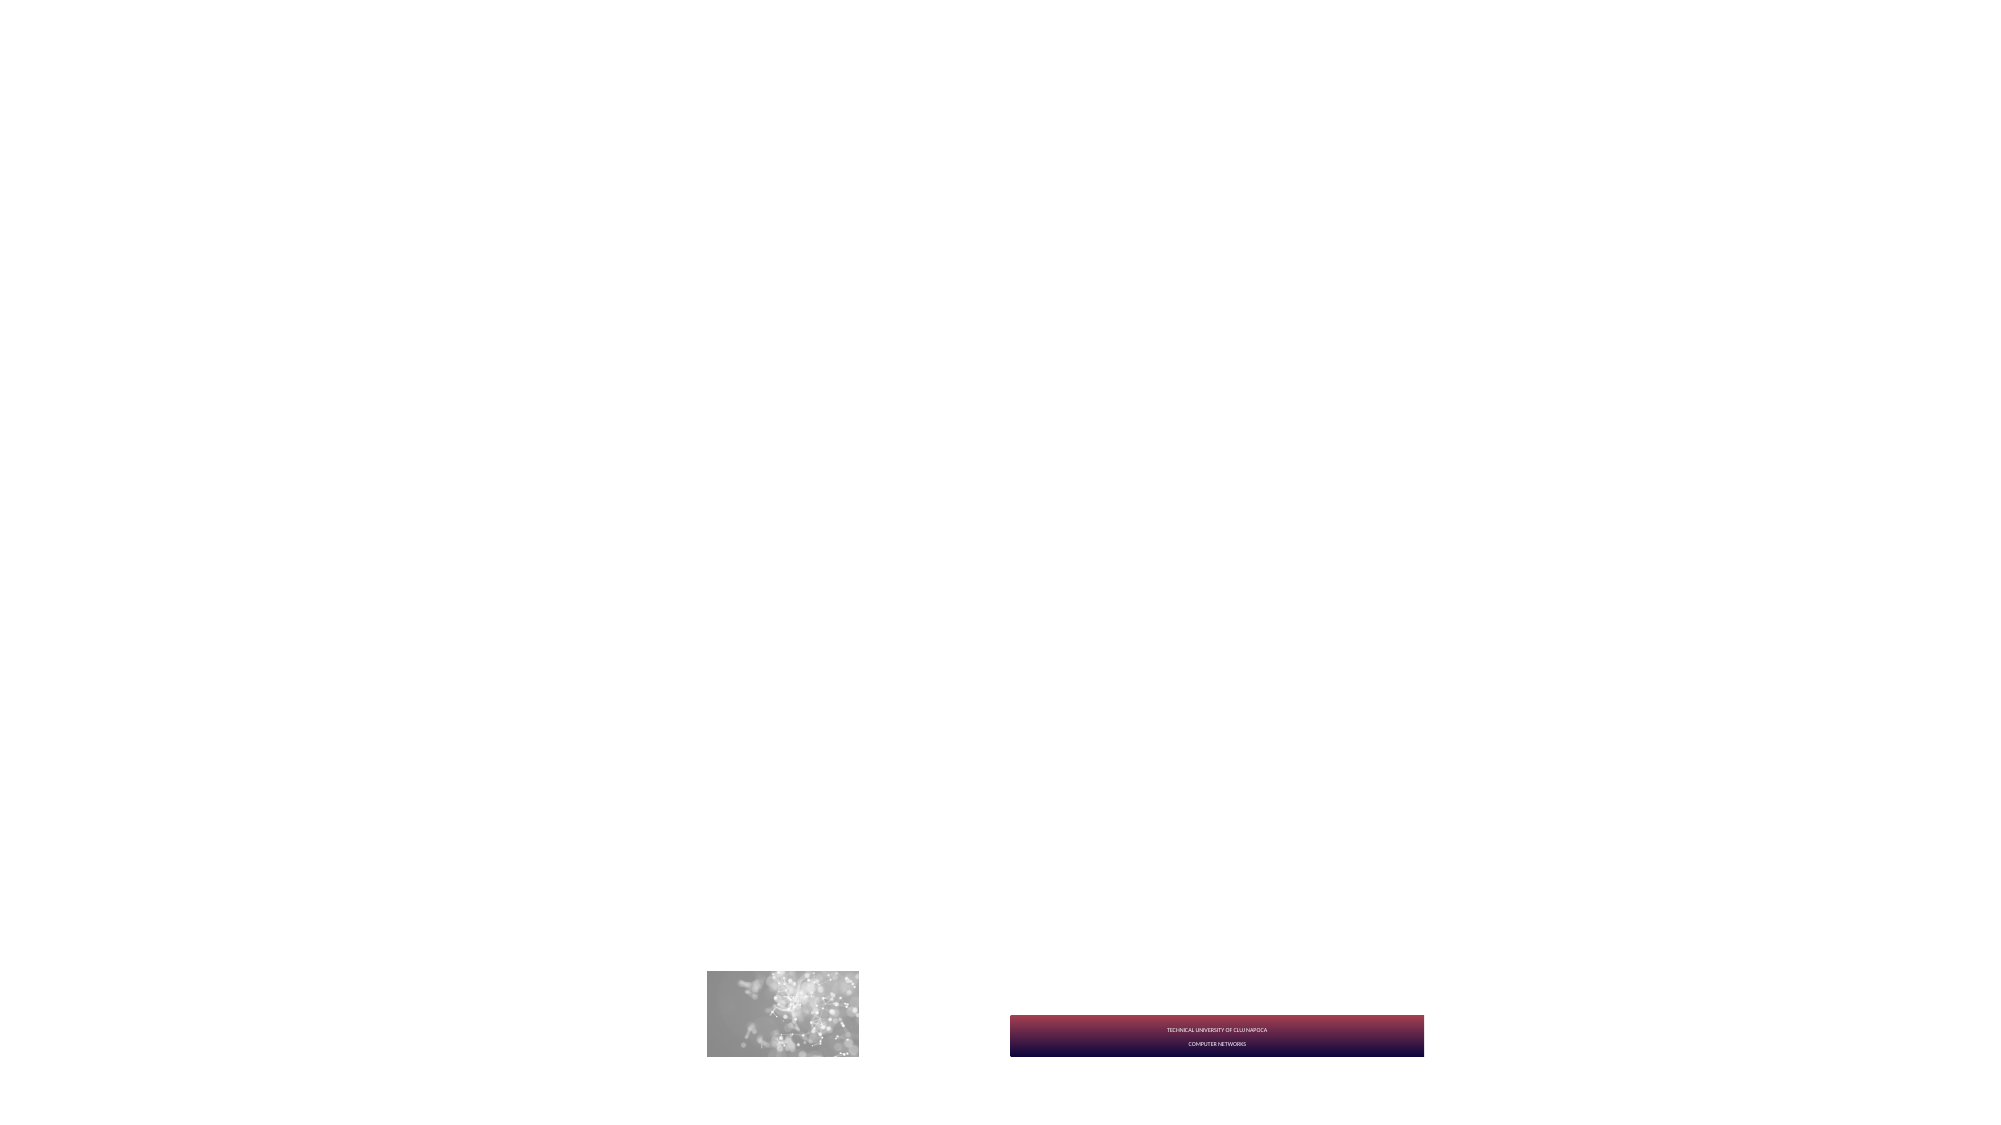

# Smart WATER LEVEL MEASURING SYSTEM
9.01.2024
Technical university of cluj napoca
COMPUTER NETWORKS